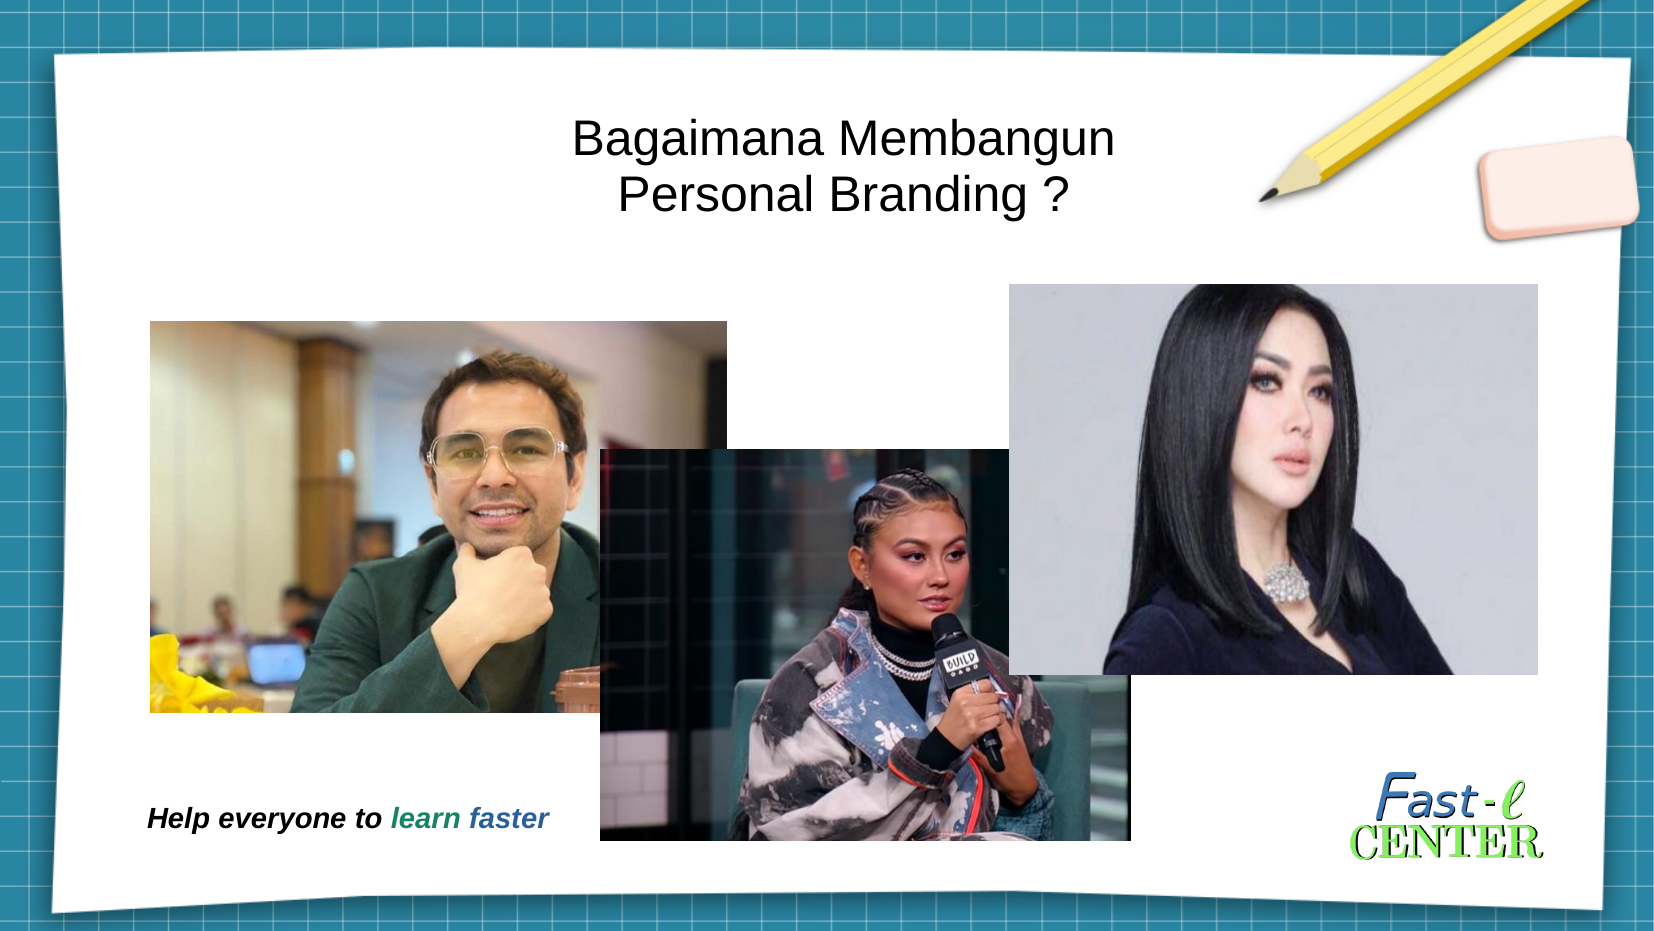

# Bagaimana Membangun Personal Branding ?
Help everyone to learn faster